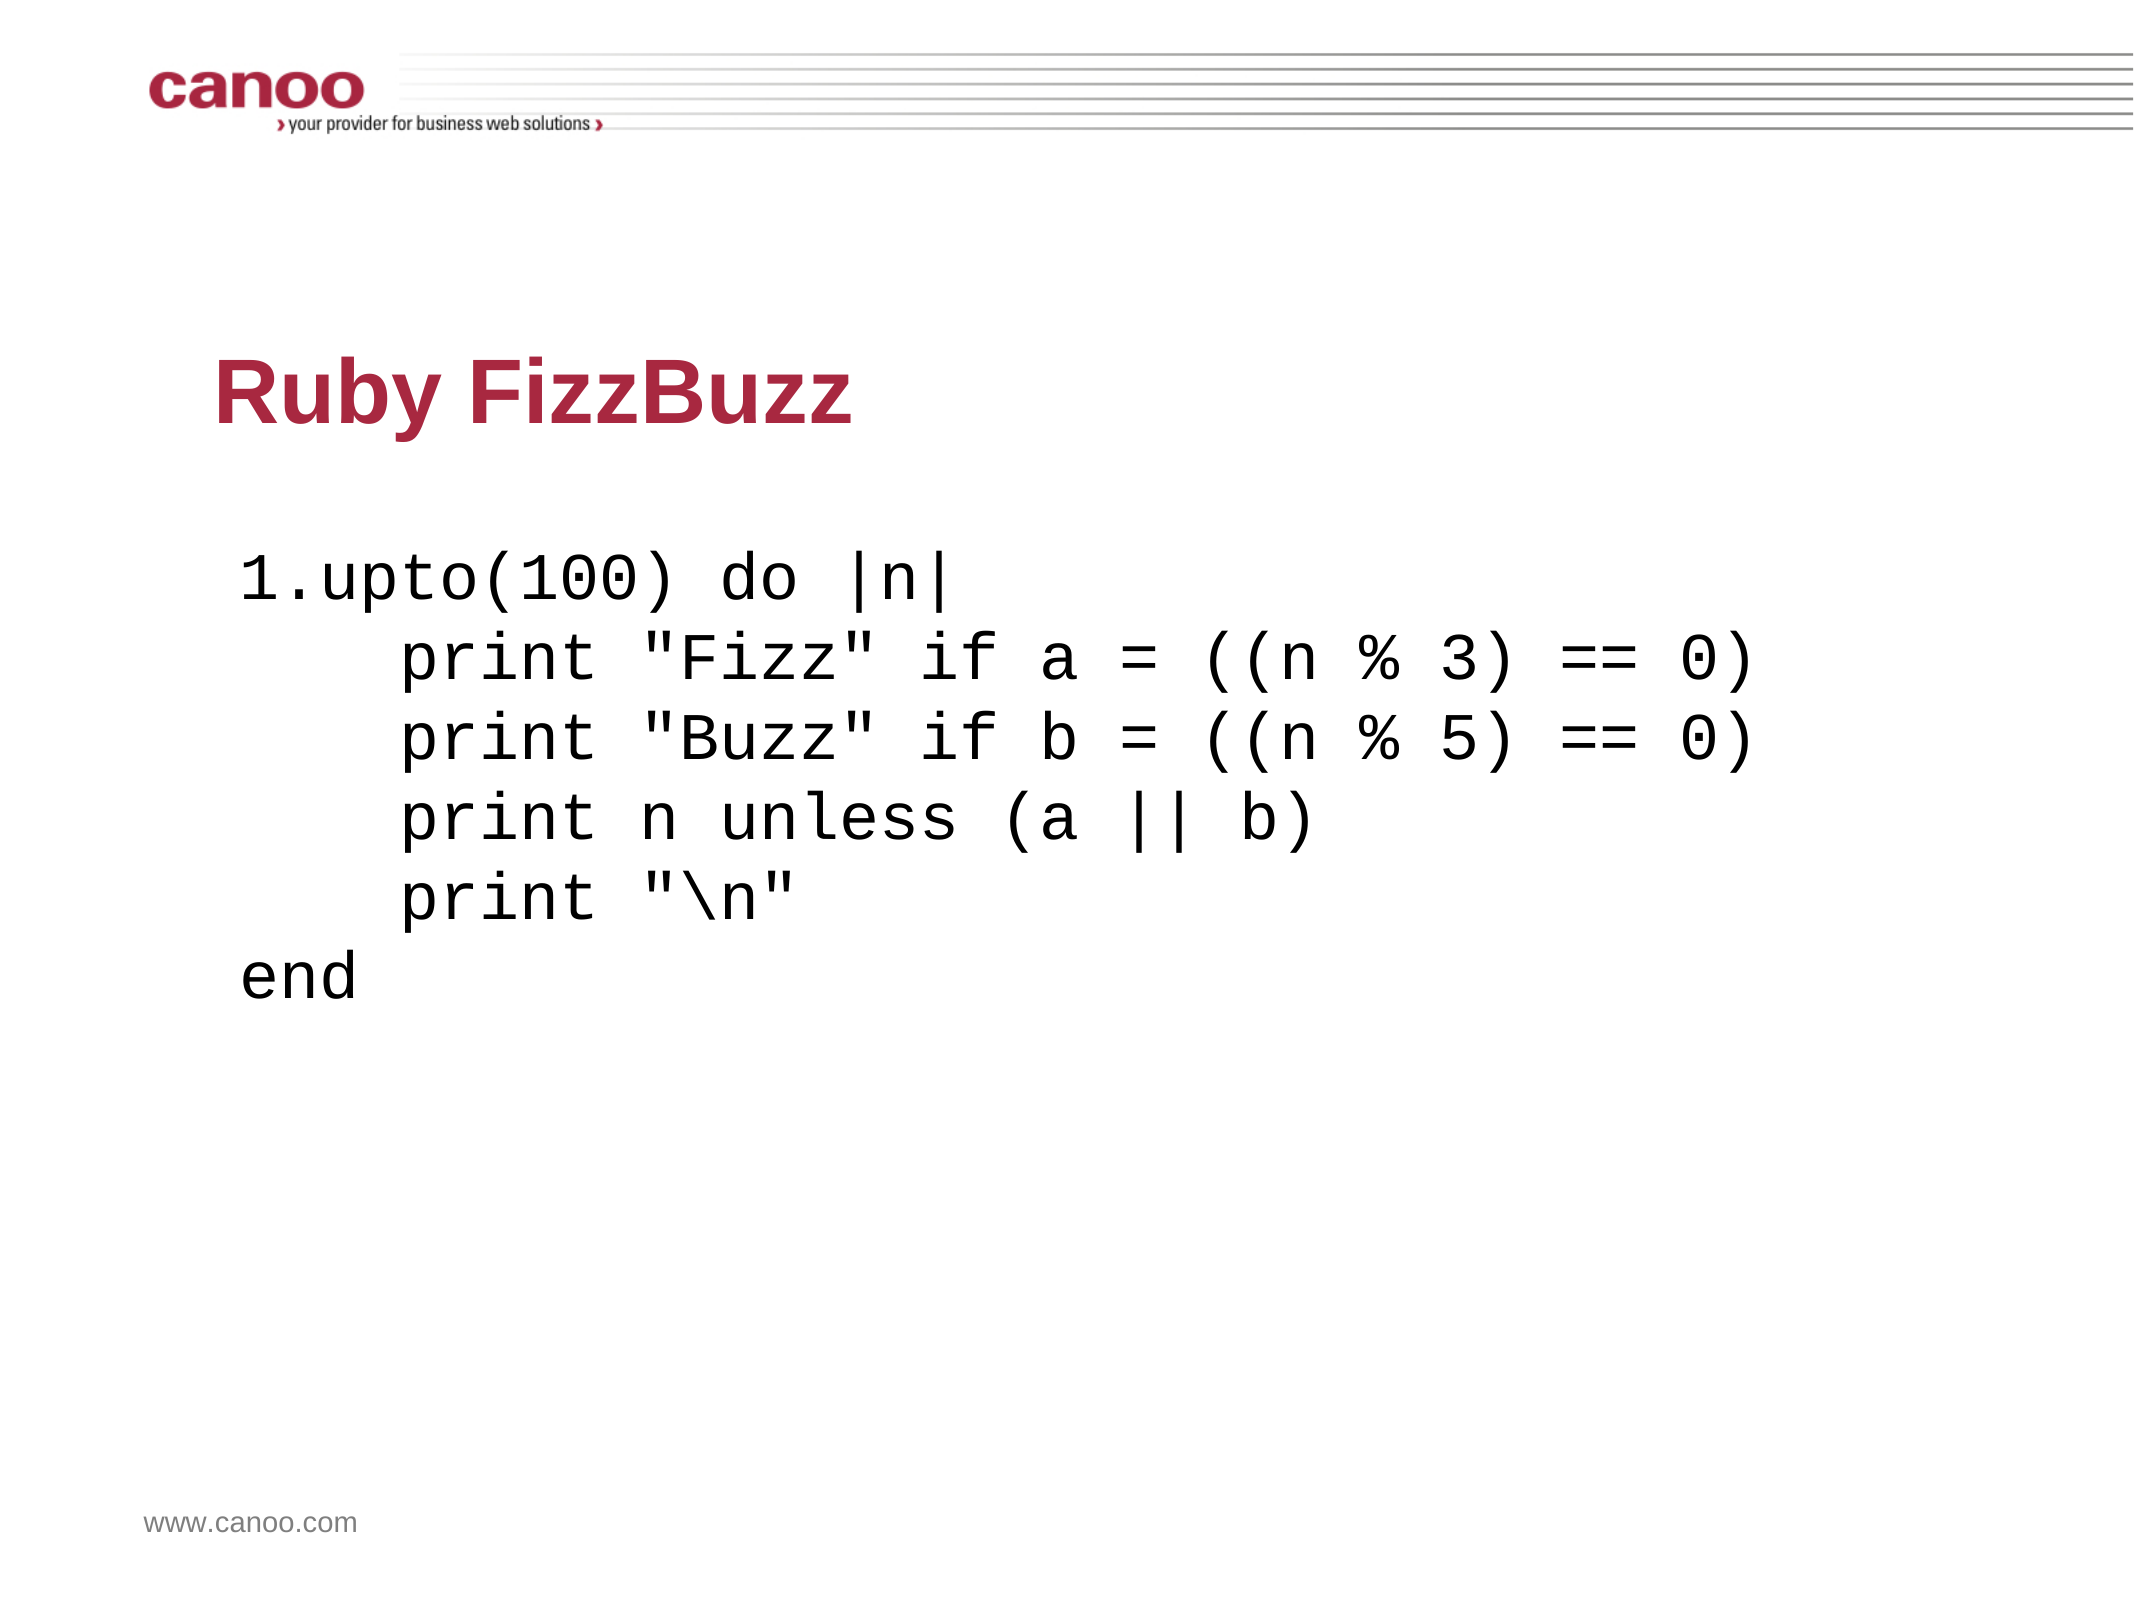

# Ruby FizzBuzz
1.upto(100) do |n|
 print "Fizz" if a = ((n % 3) == 0)
 print "Buzz" if b = ((n % 5) == 0)
 print n unless (a || b)
 print "\n"
end